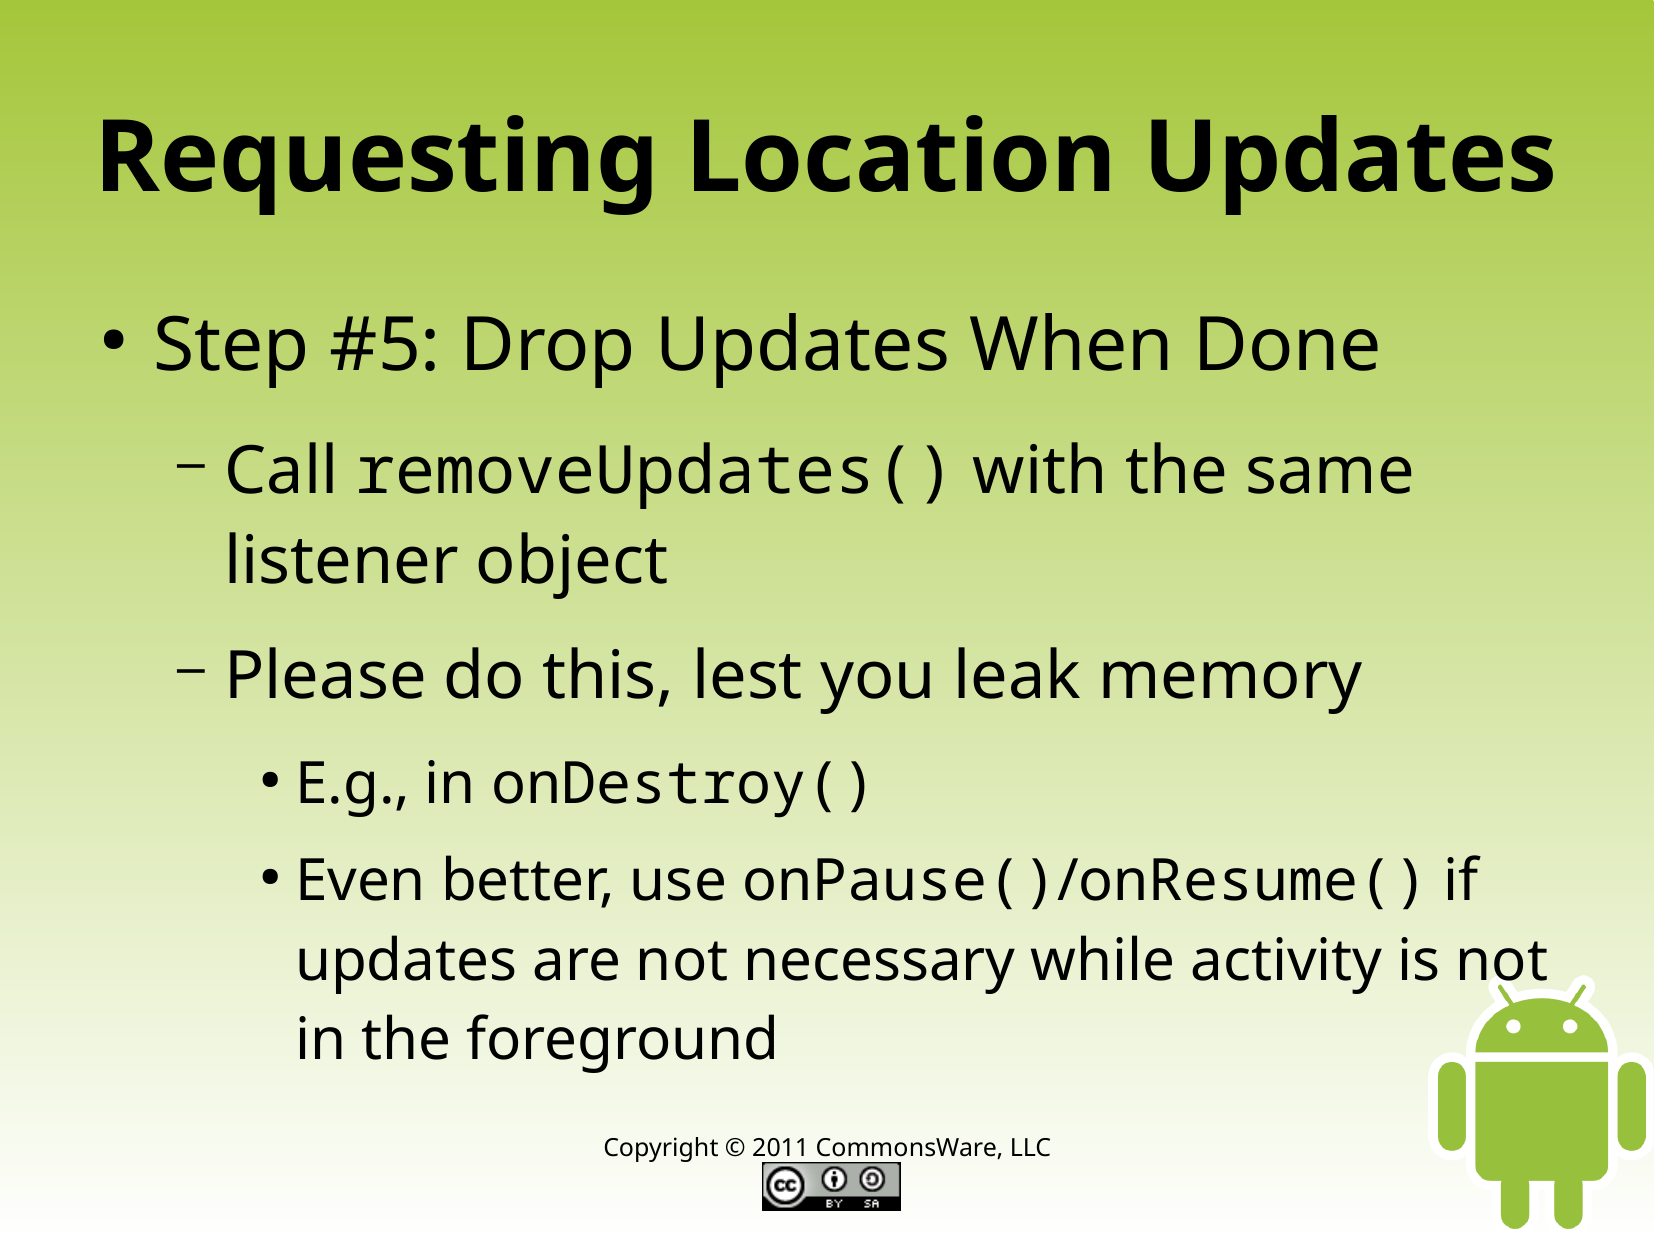

# Requesting Location Updates
Step #5: Drop Updates When Done
Call removeUpdates() with the same listener object
Please do this, lest you leak memory
E.g., in onDestroy()
Even better, use onPause()/onResume() if updates are not necessary while activity is not in the foreground